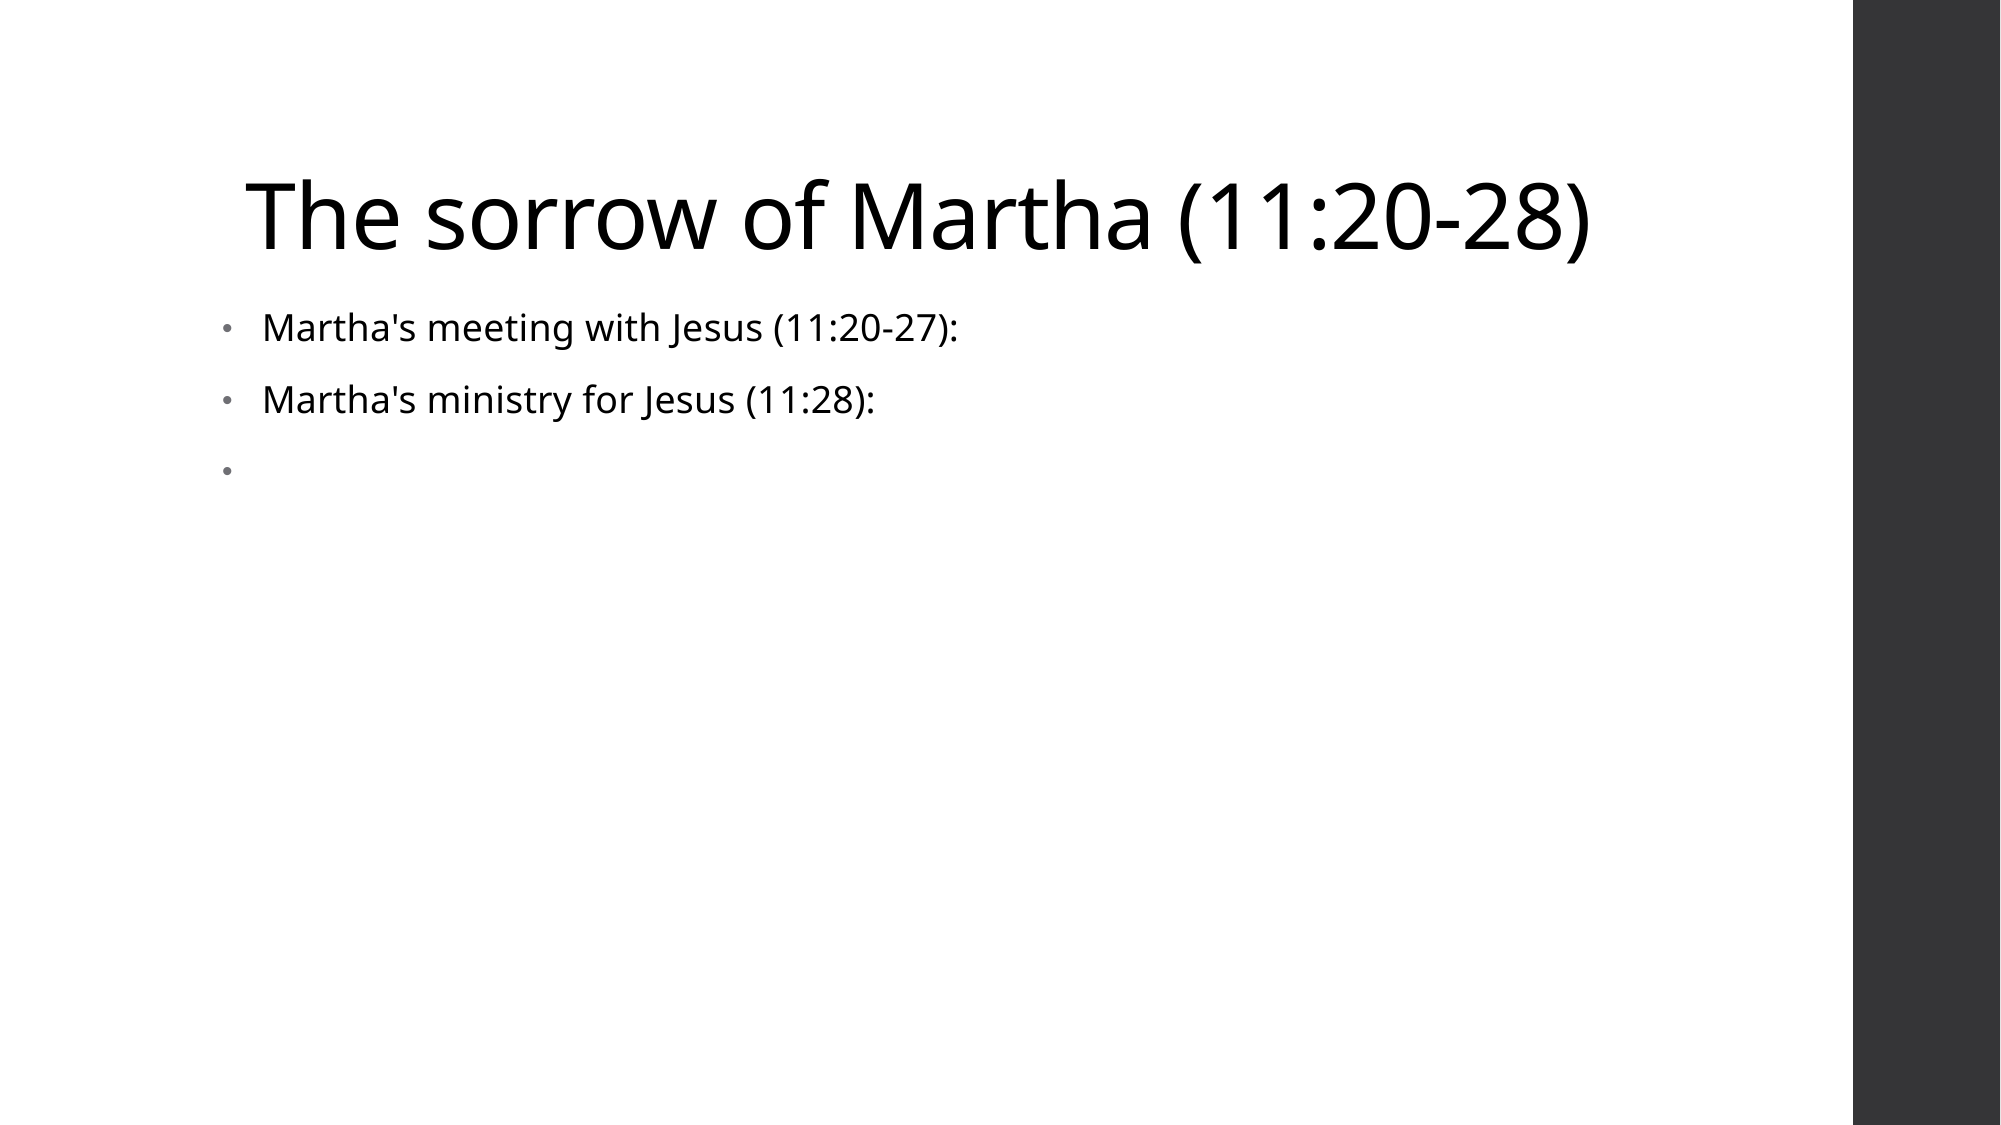

# The sorrow of Martha (11:20-28)
 Martha's meeting with Jesus (11:20-27):
 Martha's ministry for Jesus (11:28):